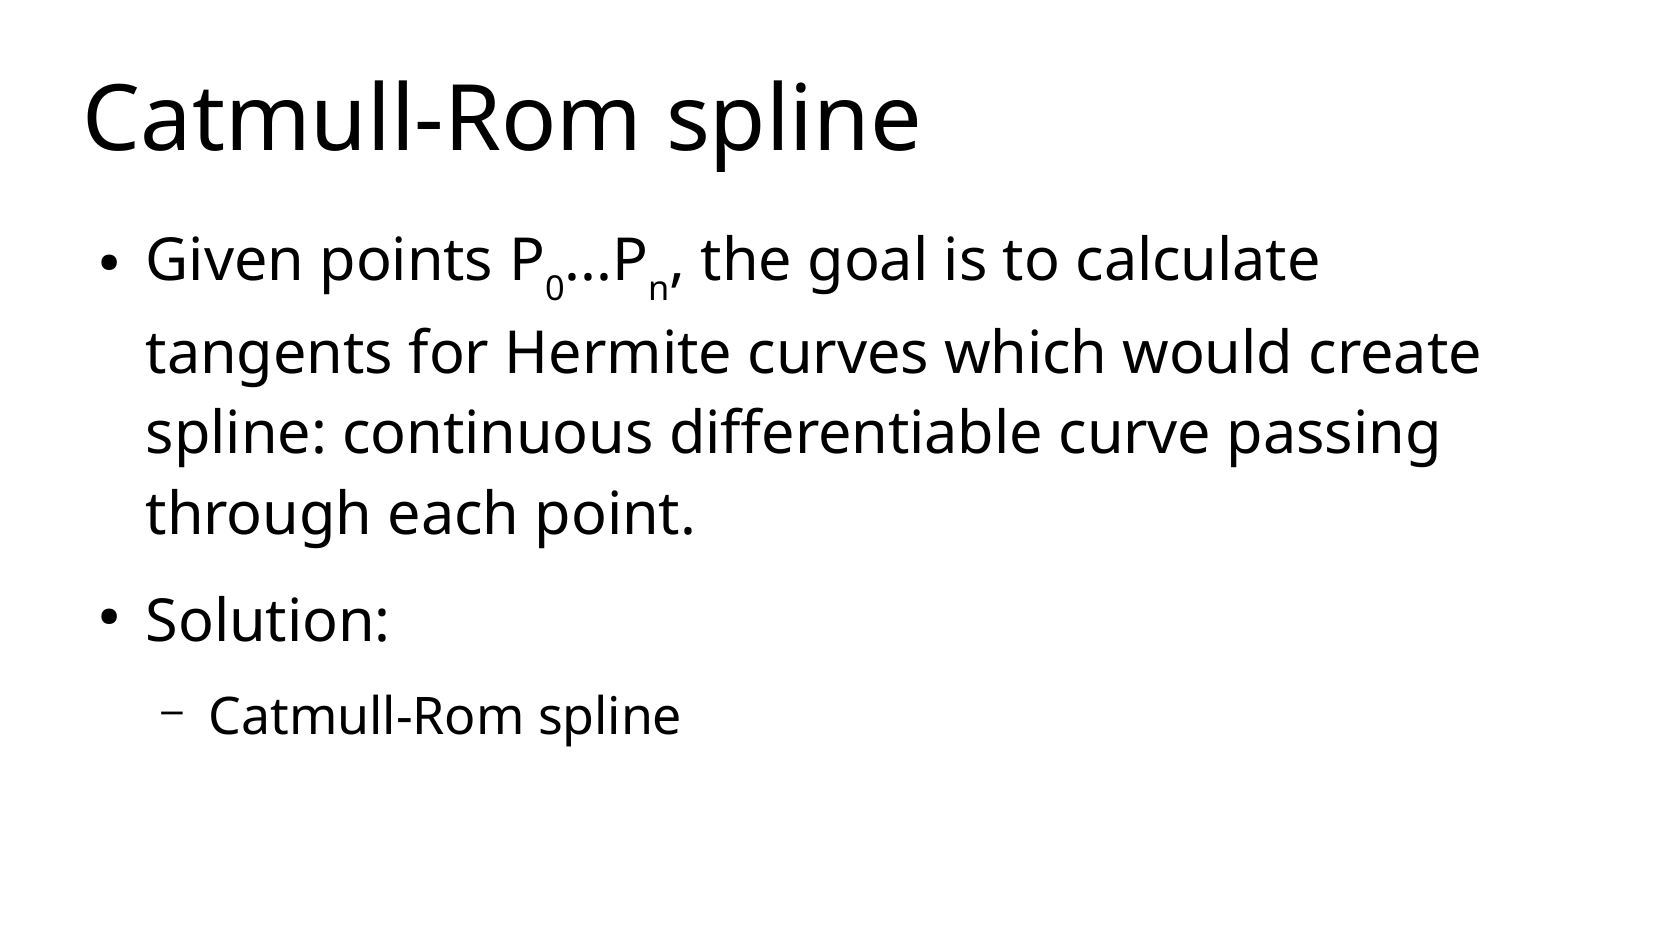

# Catmull-Rom spline
Given points P0...Pn, the goal is to calculate tangents for Hermite curves which would create spline: continuous differentiable curve passing through each point.
Solution:
Catmull-Rom spline